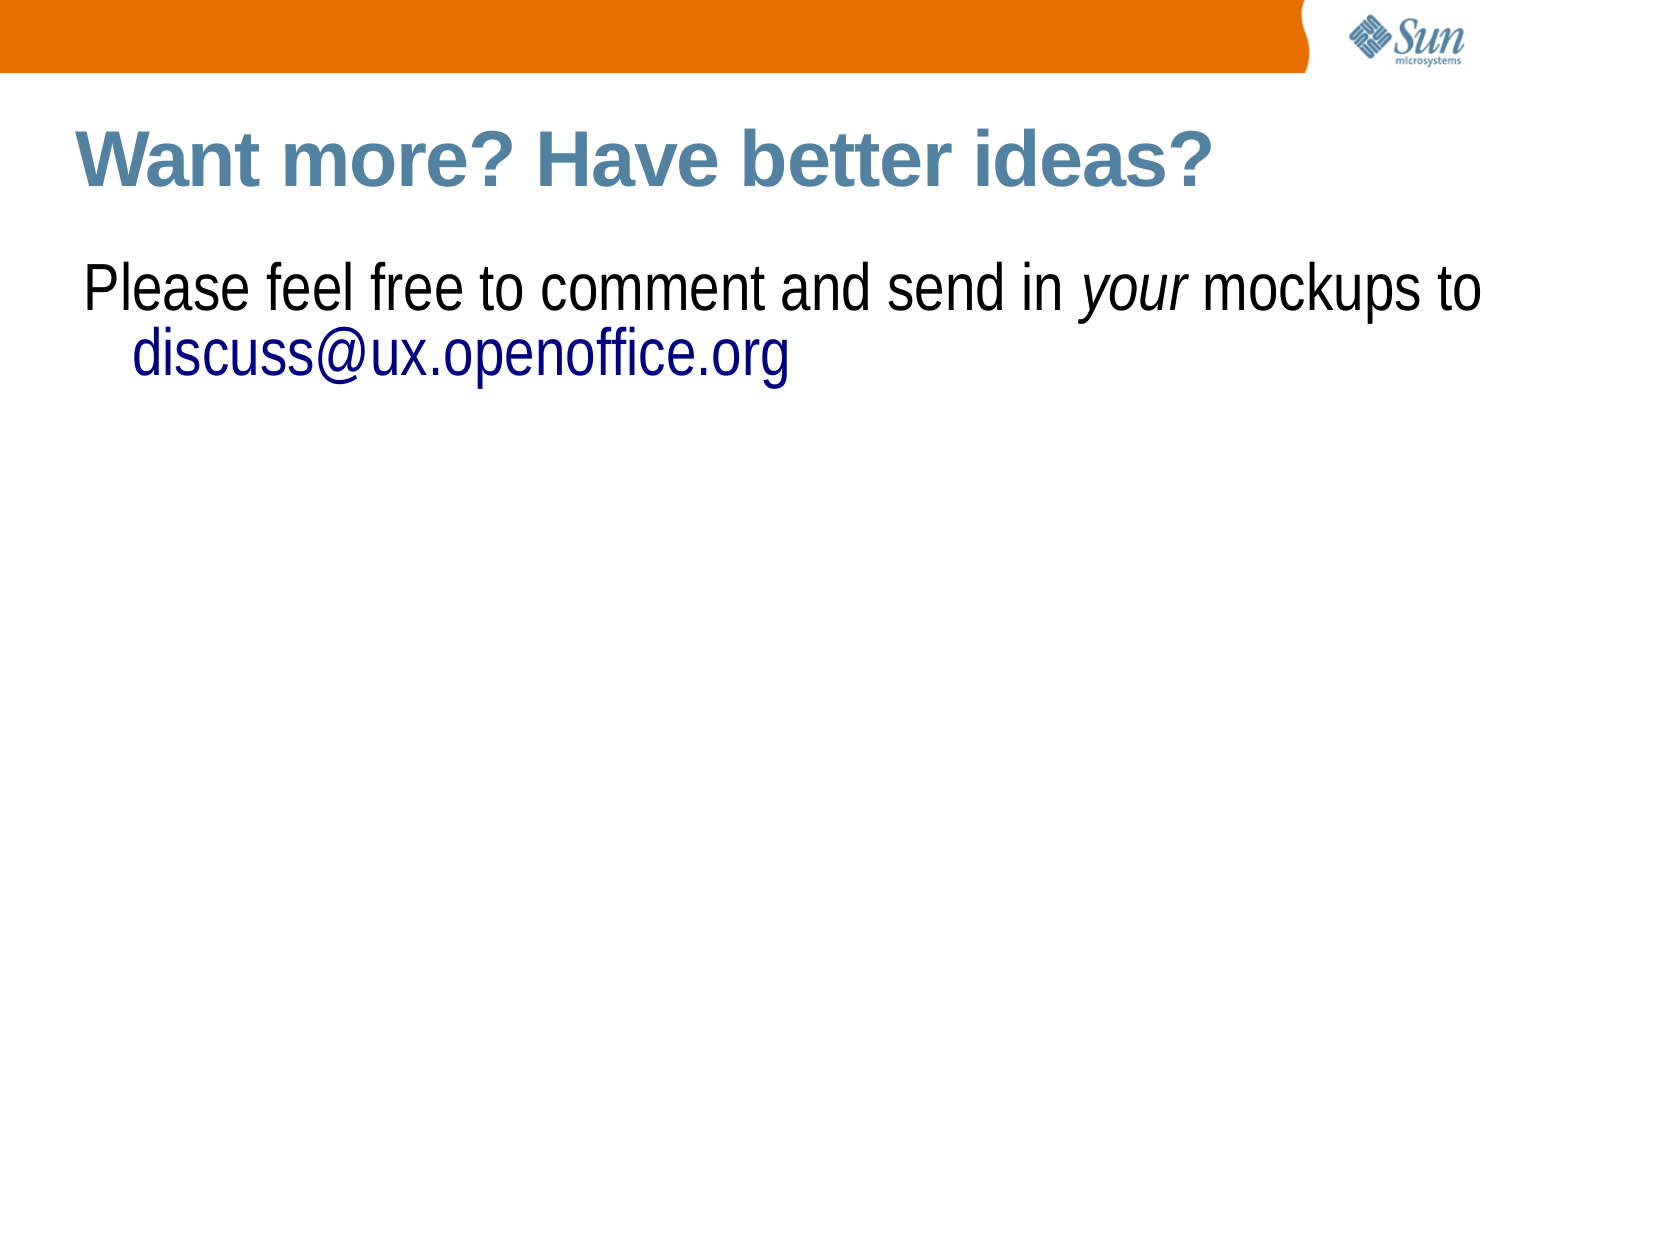

# Want more? Have better ideas?
Please feel free to comment and send in your mockups to discuss@ux.openoffice.org